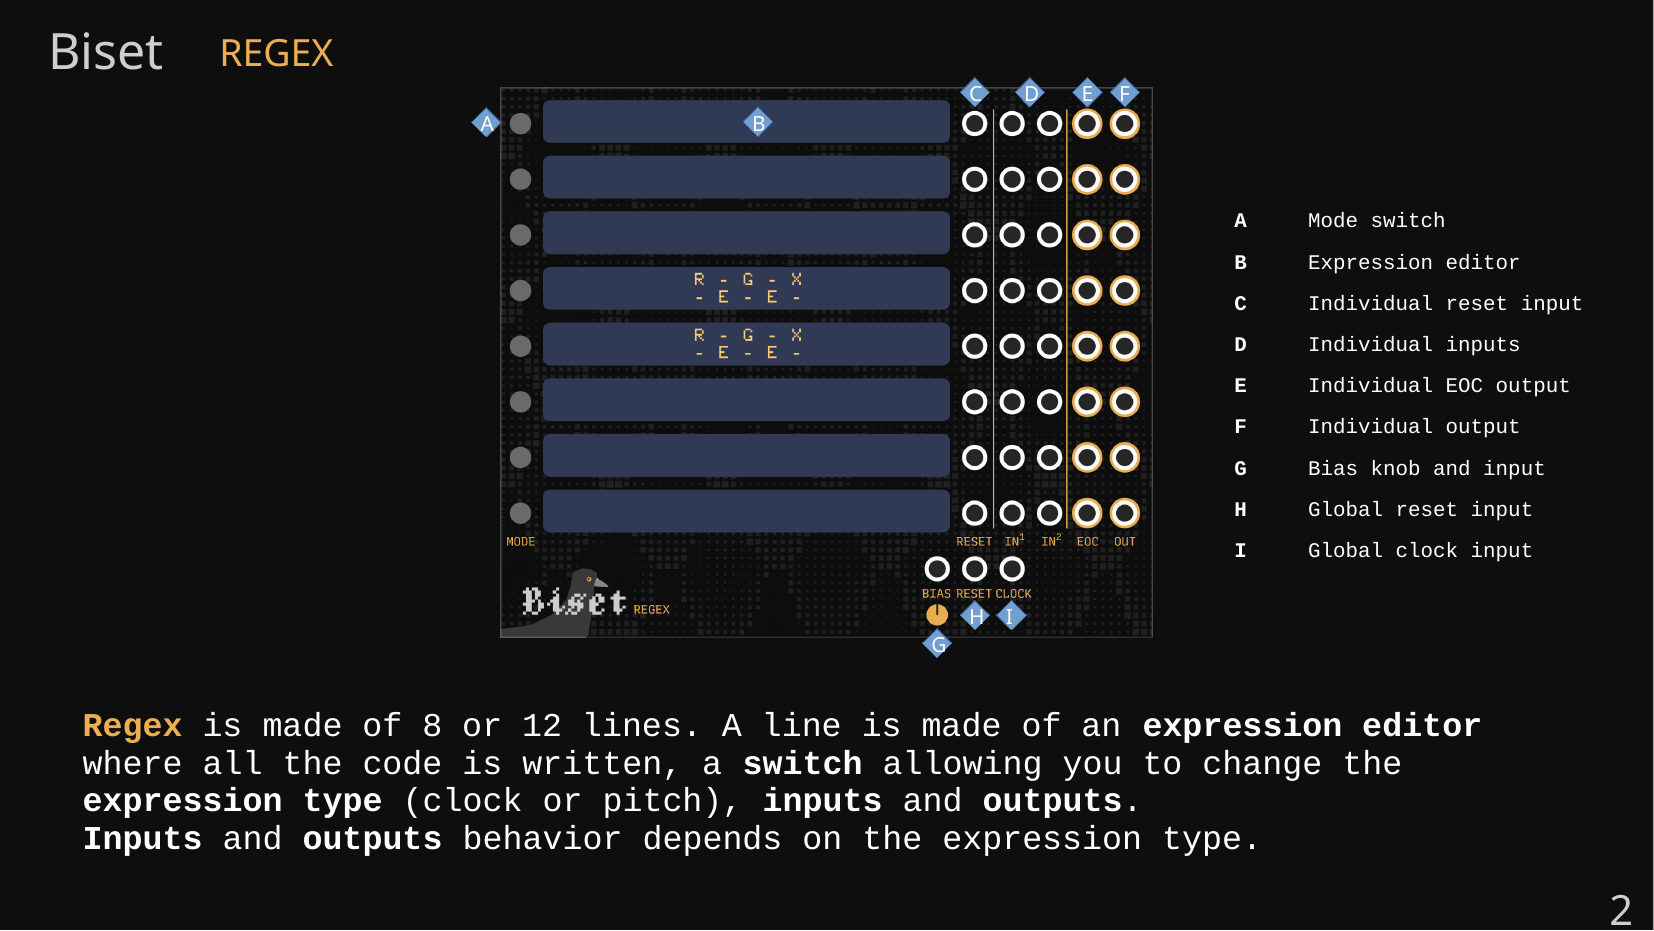

Biset
REGEX
C
D
E
F
B
A
A	Mode switch
B	Expression editor
C	Individual reset input
D	Individual inputs
E	Individual EOC output
F	Individual output
G	Bias knob and input
H	Global reset input
I	Global clock input
H
I
G
# Regex is made of 8 or 12 lines. A line is made of an expression editor where all the code is written, a switch allowing you to change the expression type (clock or pitch), inputs and outputs.
Inputs and outputs behavior depends on the expression type.
2